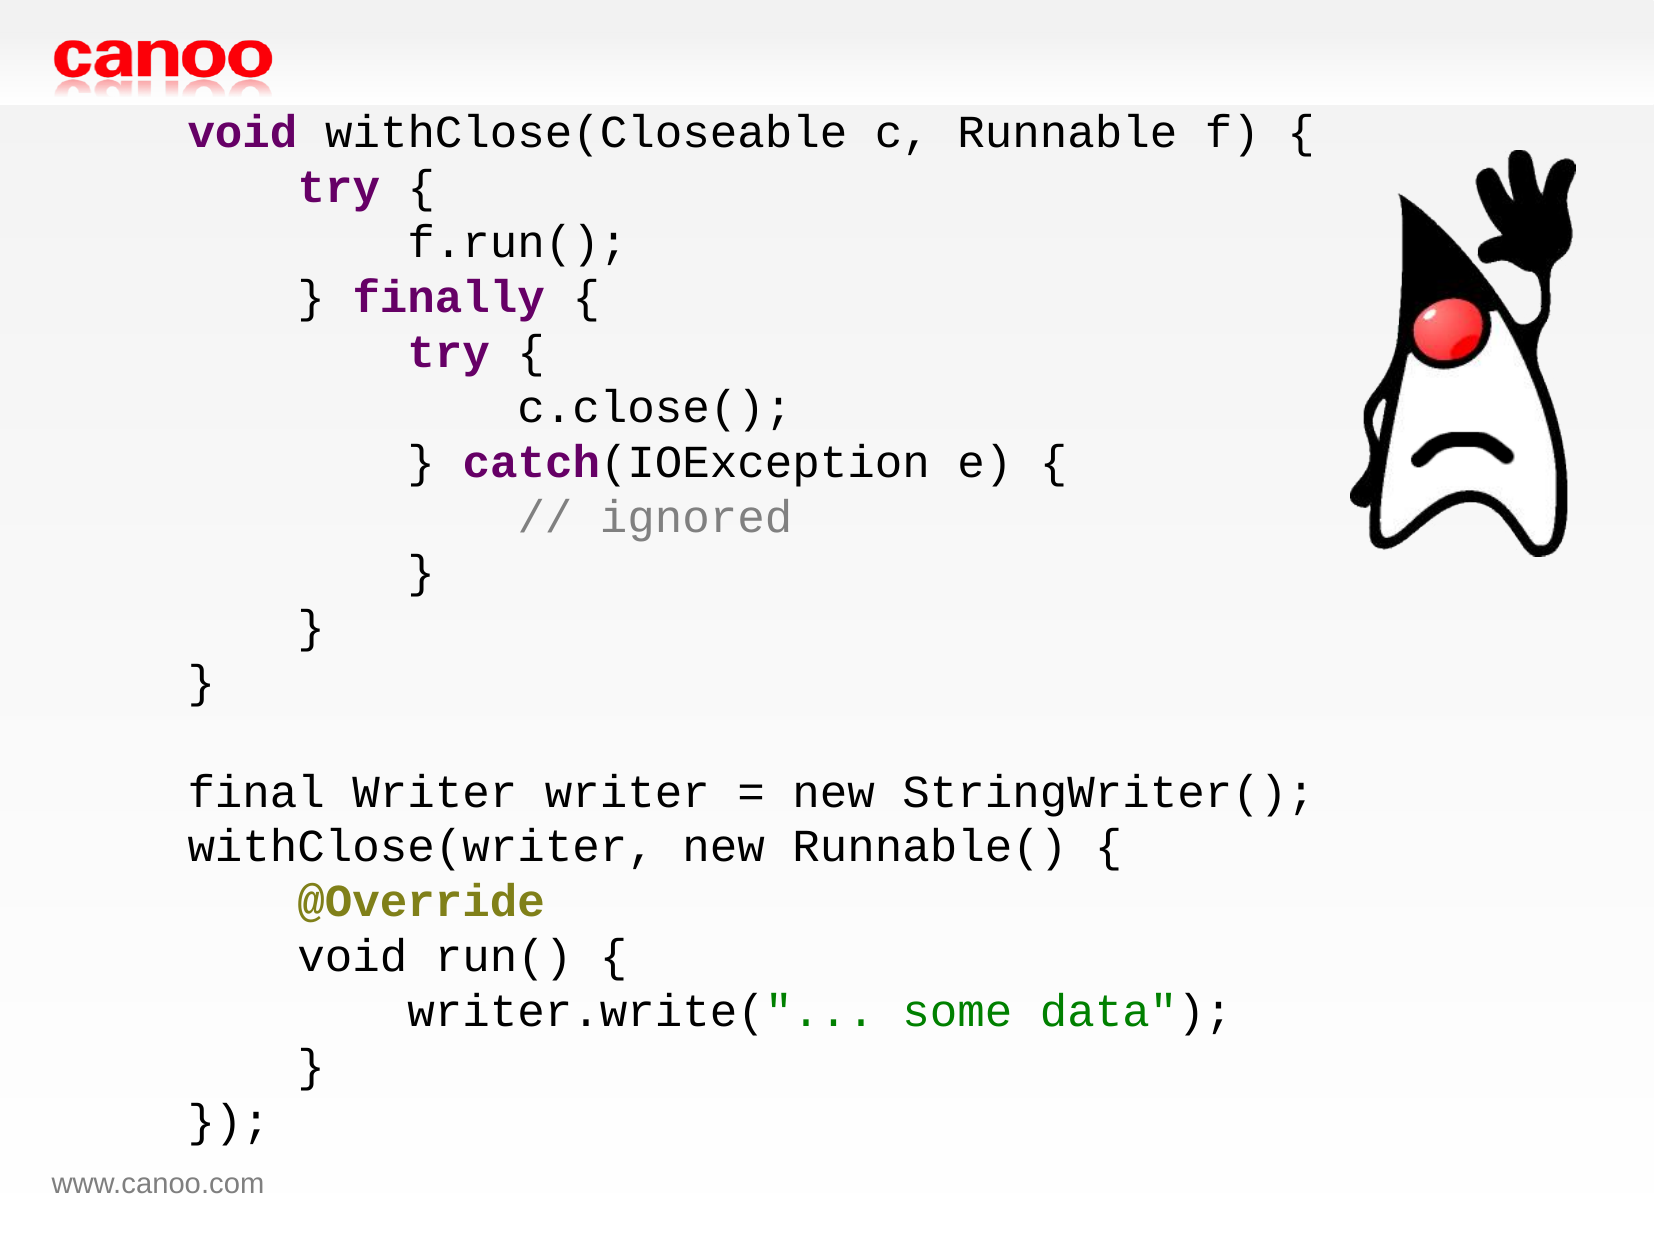

void withClose(Closeable c, Runnable f) {
 try {
 f.run();
 } finally {
 try {
 c.close();
 } catch(IOException e) {
 // ignored
 }
 }
}
final Writer writer = new StringWriter();
withClose(writer, new Runnable() {
 @Override
 void run() {
 writer.write("... some data");
 }
});